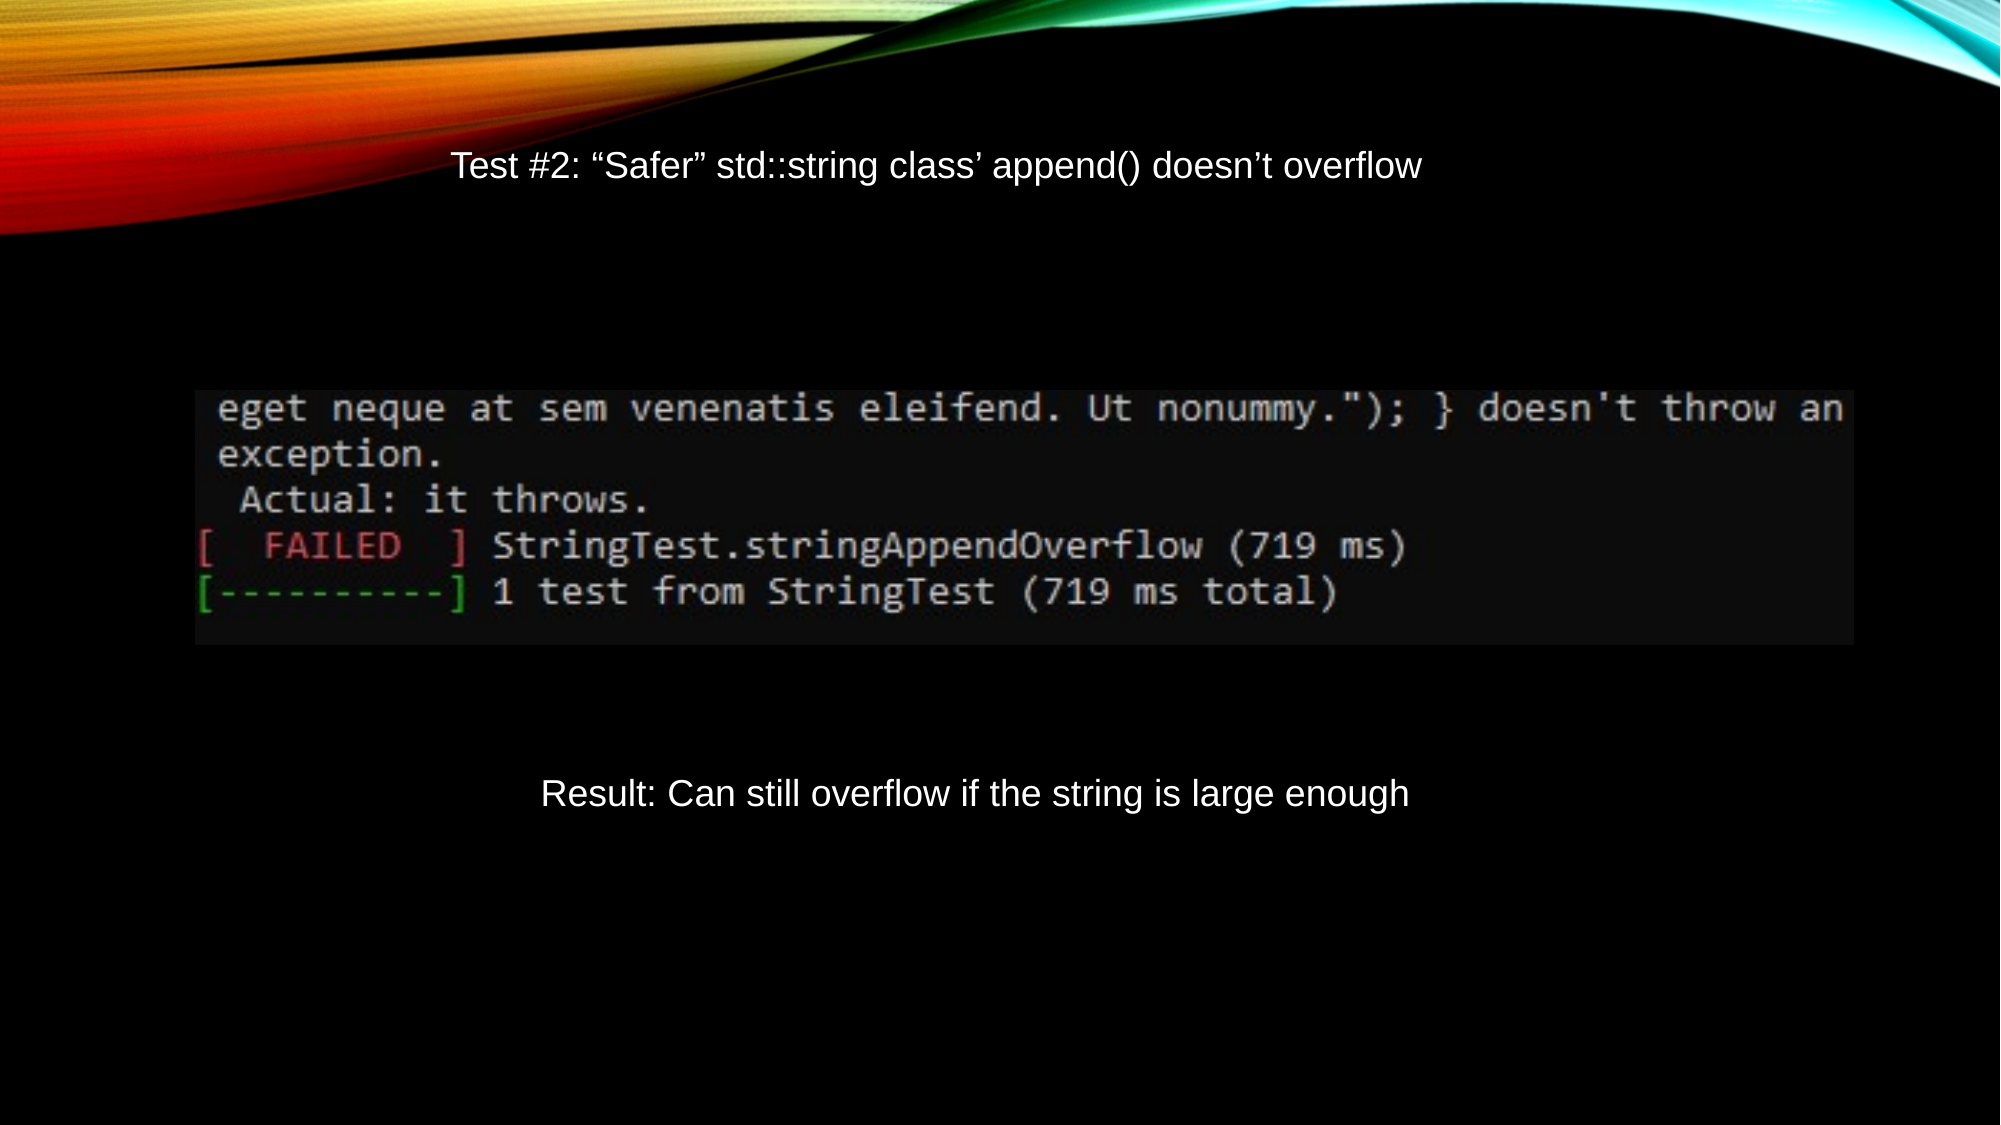

# Test #2: “Safer” std::string class’ append() doesn’t overflow
Result: Can still overflow if the string is large enough